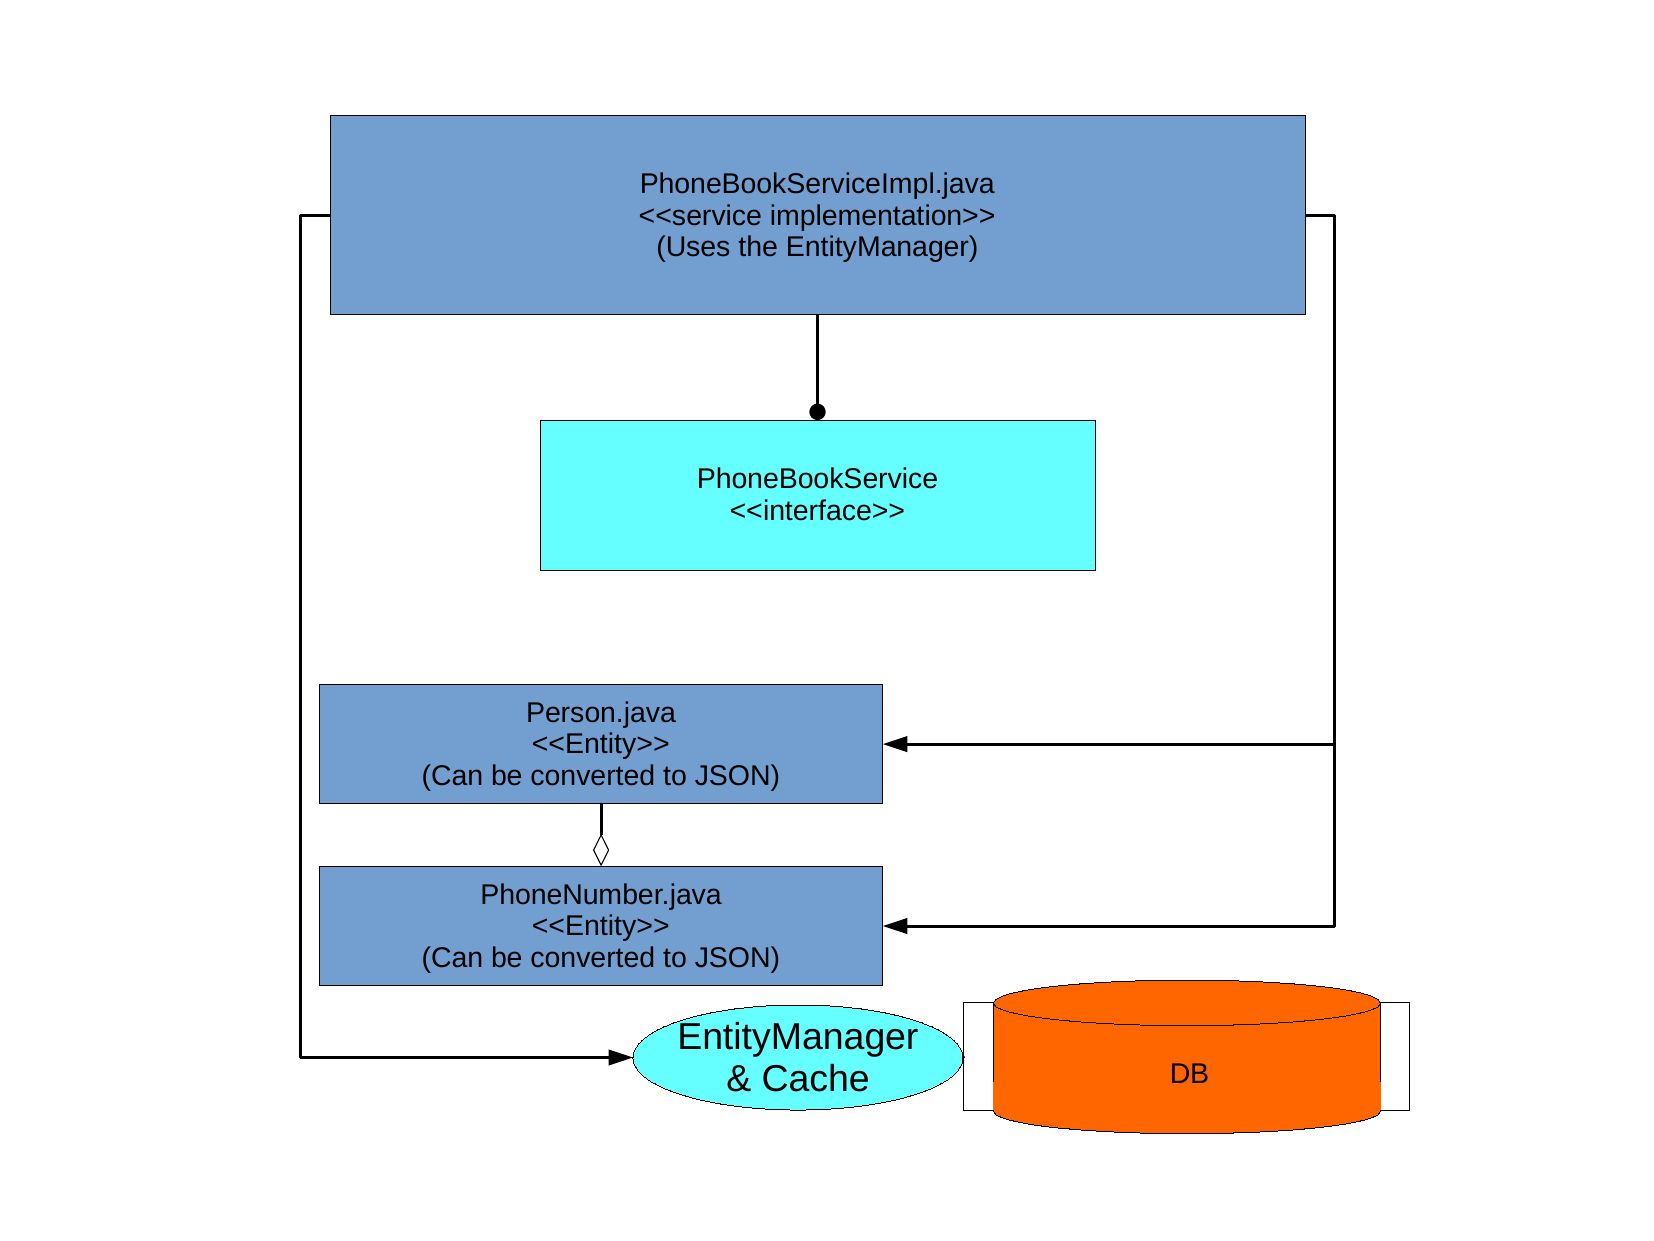

PhoneBookServiceImpl.java
<<service implementation>>
(Uses the EntityManager)
PhoneBookService
<<interface>>
Person.java
<<Entity>>
(Can be converted to JSON)
PhoneNumber.java
<<Entity>>
(Can be converted to JSON)
EntityManager
& Cache
DB